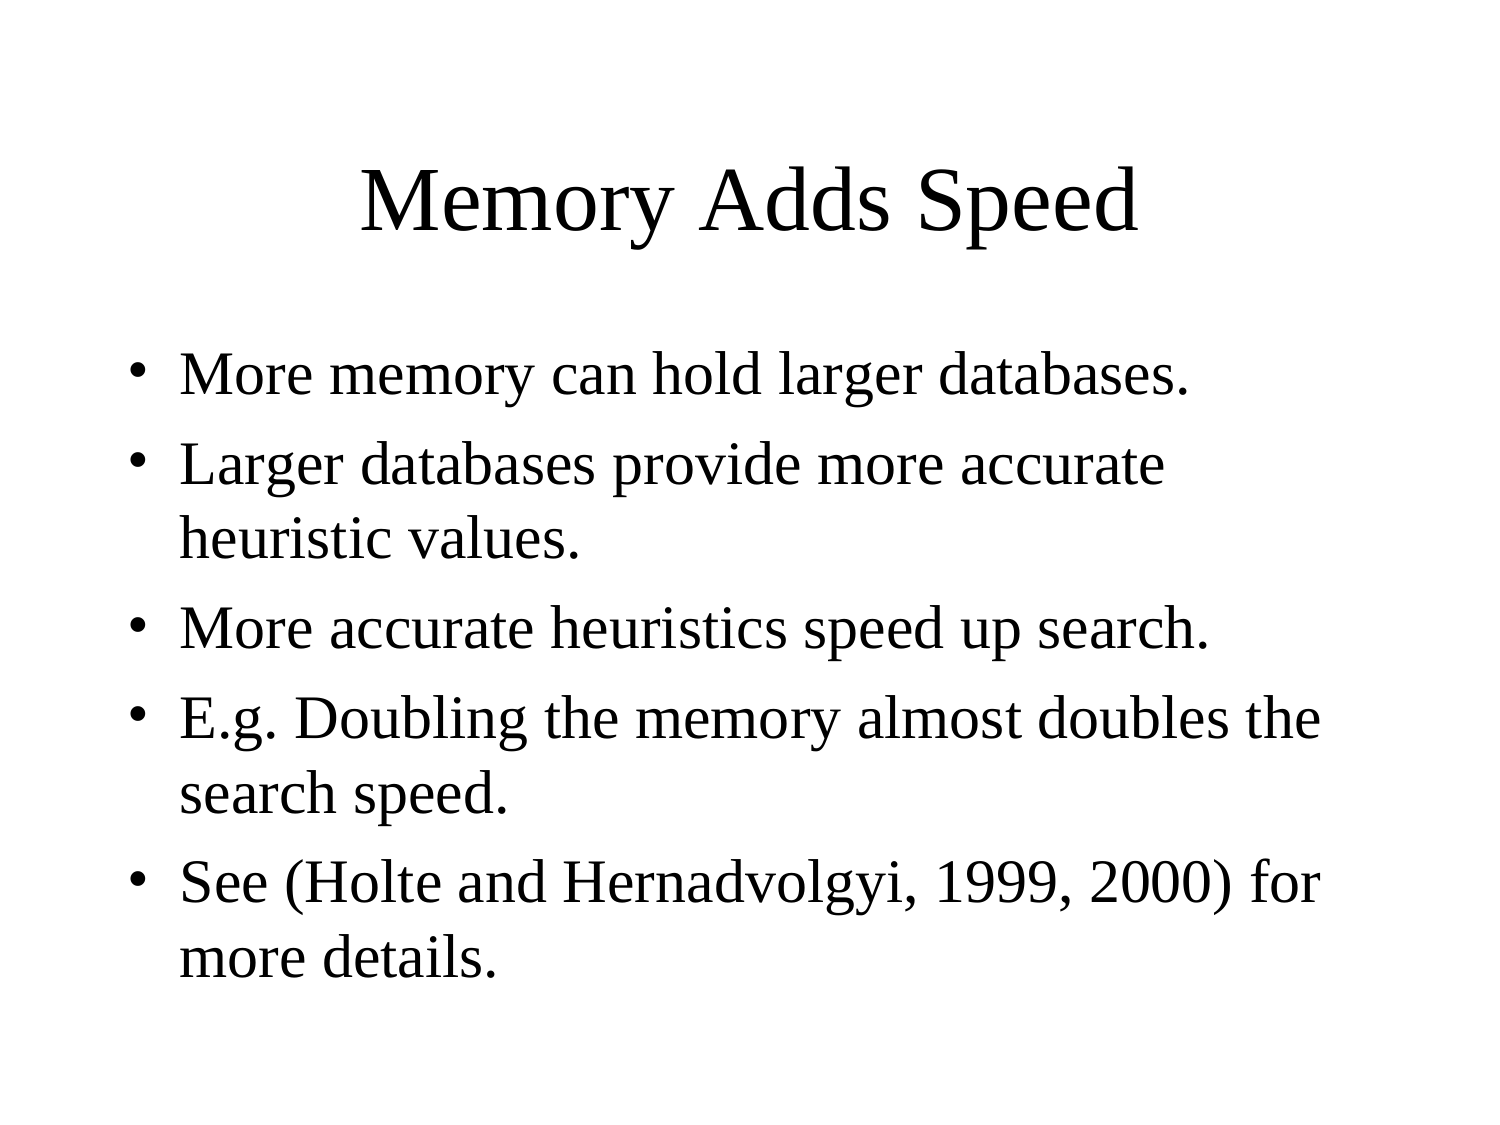

# Memory Adds Speed
More memory can hold larger databases.
Larger databases provide more accurate heuristic values.
More accurate heuristics speed up search.
E.g. Doubling the memory almost doubles the search speed.
See (Holte and Hernadvolgyi, 1999, 2000) for more details.